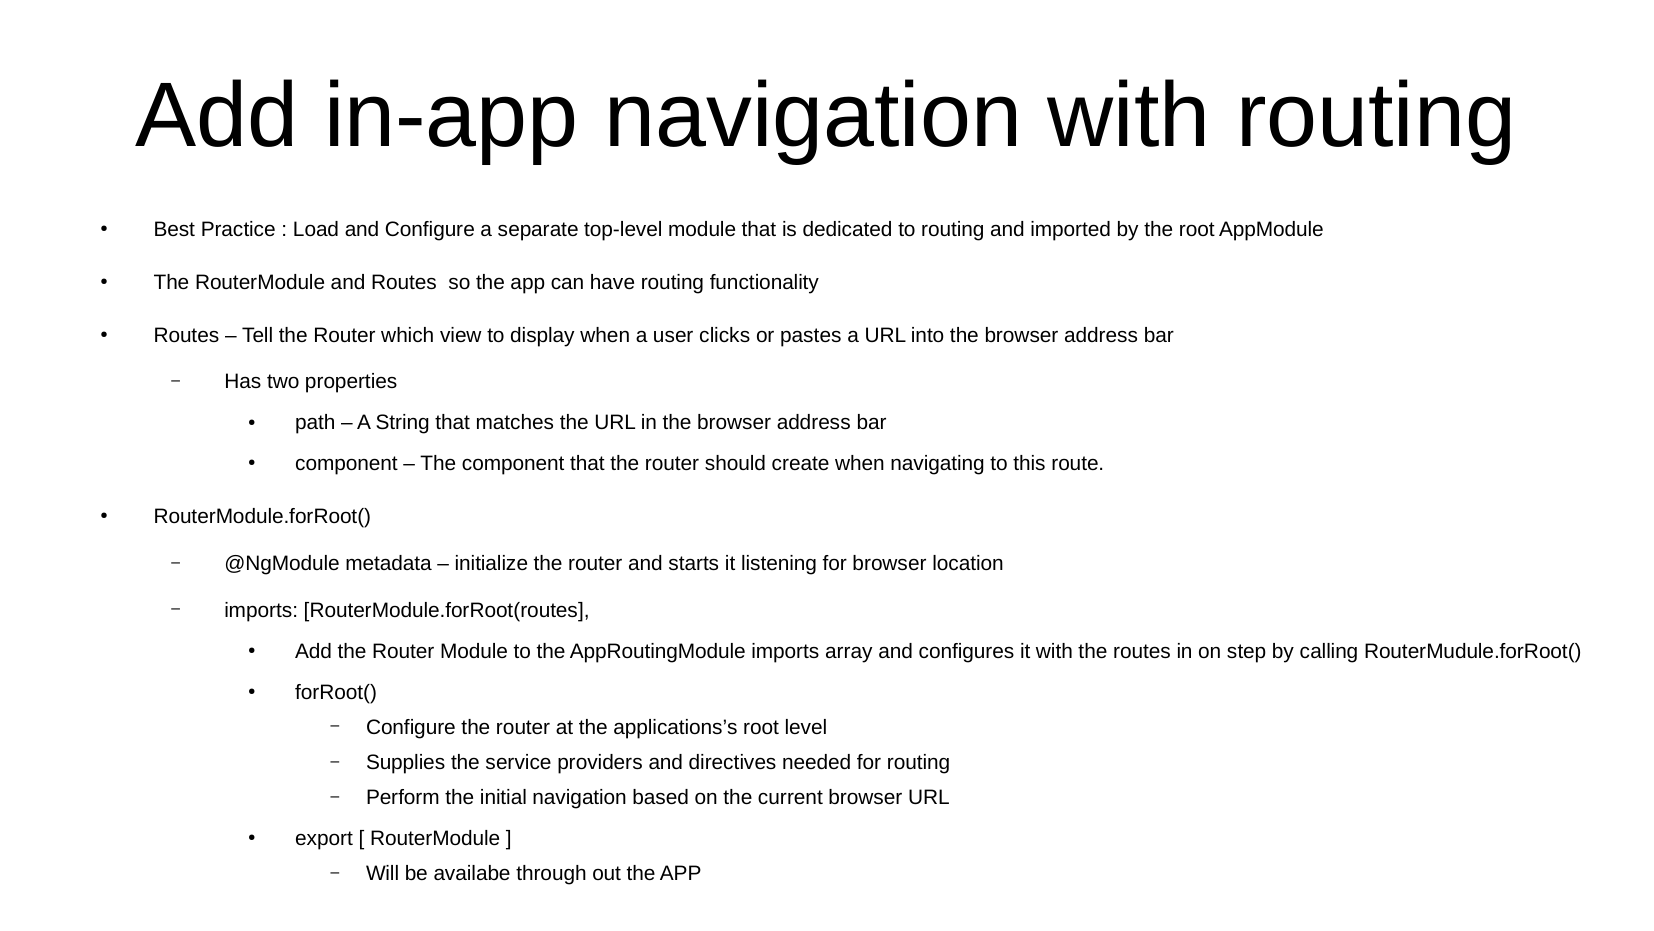

# Add in-app navigation with routing
Best Practice : Load and Configure a separate top-level module that is dedicated to routing and imported by the root AppModule
The RouterModule and Routes so the app can have routing functionality
Routes – Tell the Router which view to display when a user clicks or pastes a URL into the browser address bar
Has two properties
path – A String that matches the URL in the browser address bar
component – The component that the router should create when navigating to this route.
RouterModule.forRoot()
@NgModule metadata – initialize the router and starts it listening for browser location
imports: [RouterModule.forRoot(routes],
Add the Router Module to the AppRoutingModule imports array and configures it with the routes in on step by calling RouterMudule.forRoot()
forRoot()
Configure the router at the applications’s root level
Supplies the service providers and directives needed for routing
Perform the initial navigation based on the current browser URL
export [ RouterModule ]
Will be availabe through out the APP